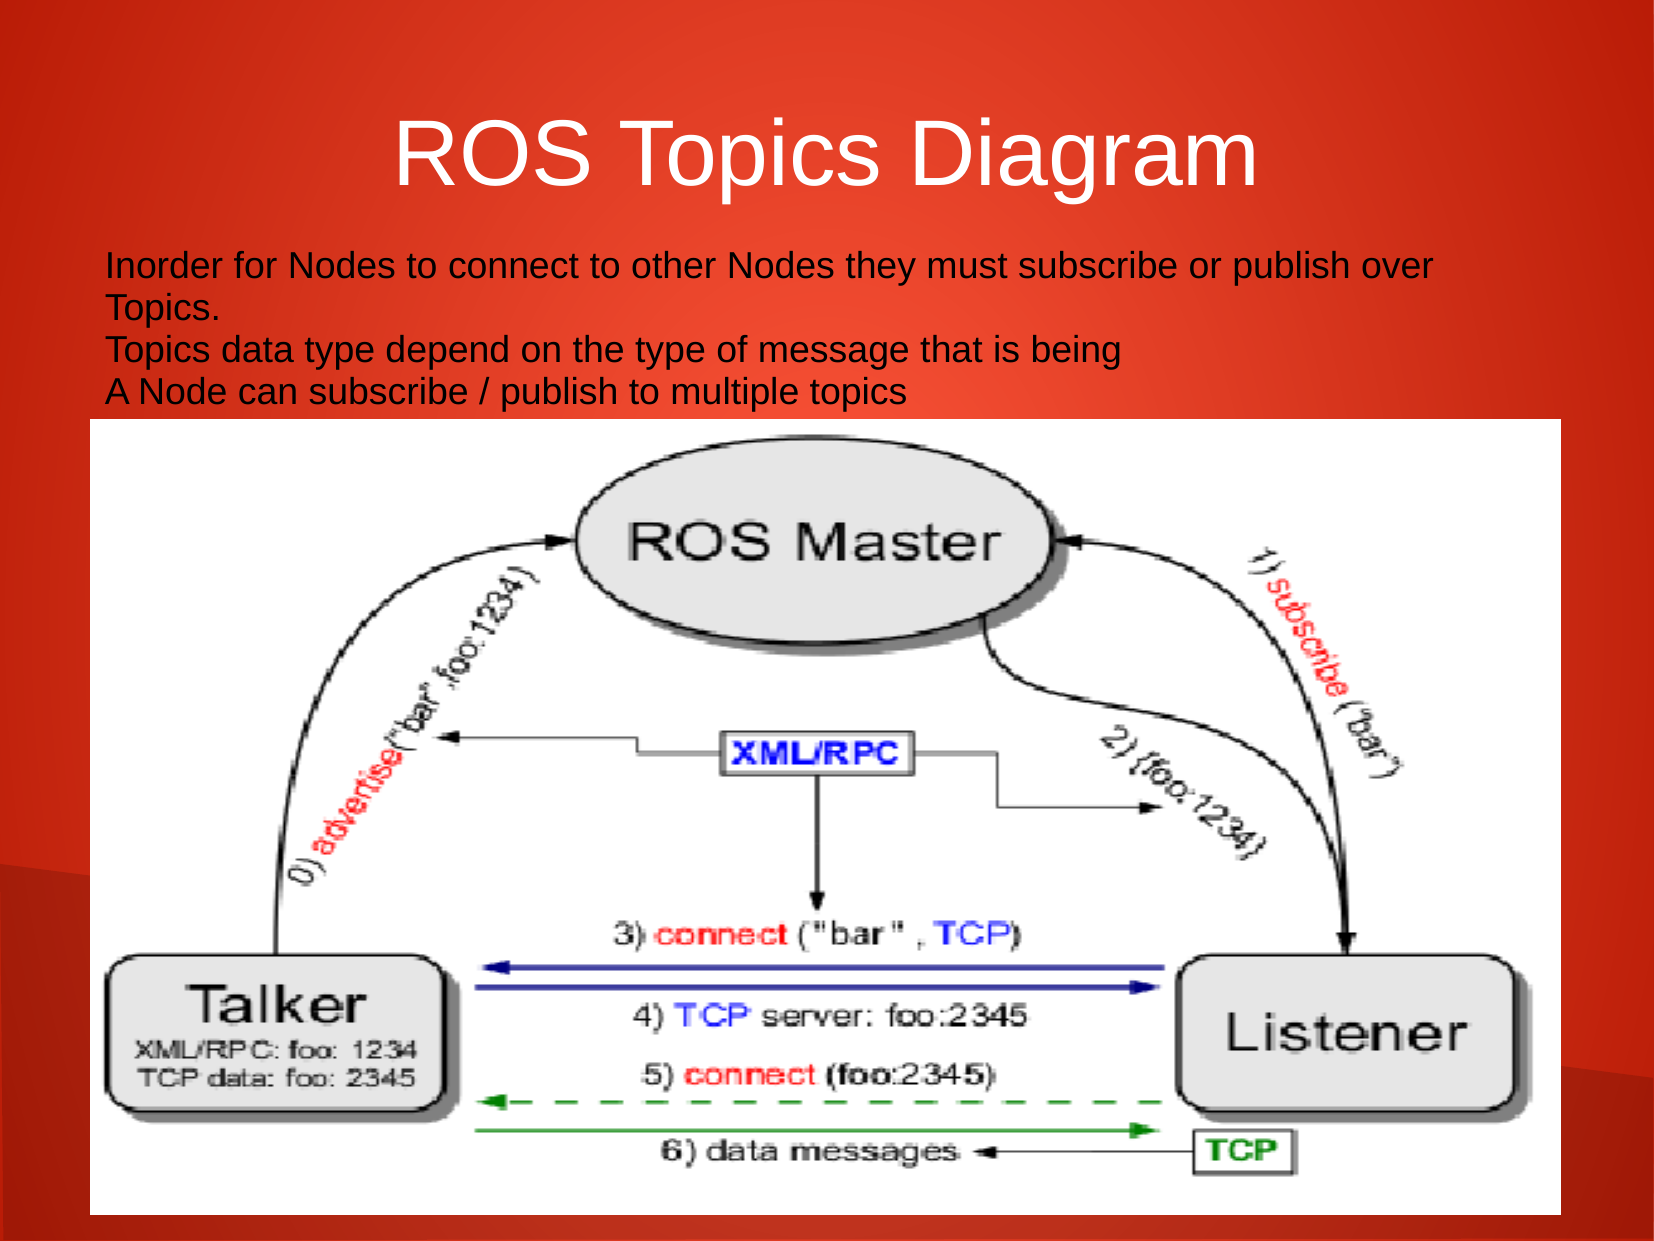

# ROS Topics Diagram
Inorder for Nodes to connect to other Nodes they must subscribe or publish over
Topics.
Topics data type depend on the type of message that is being
A Node can subscribe / publish to multiple topics